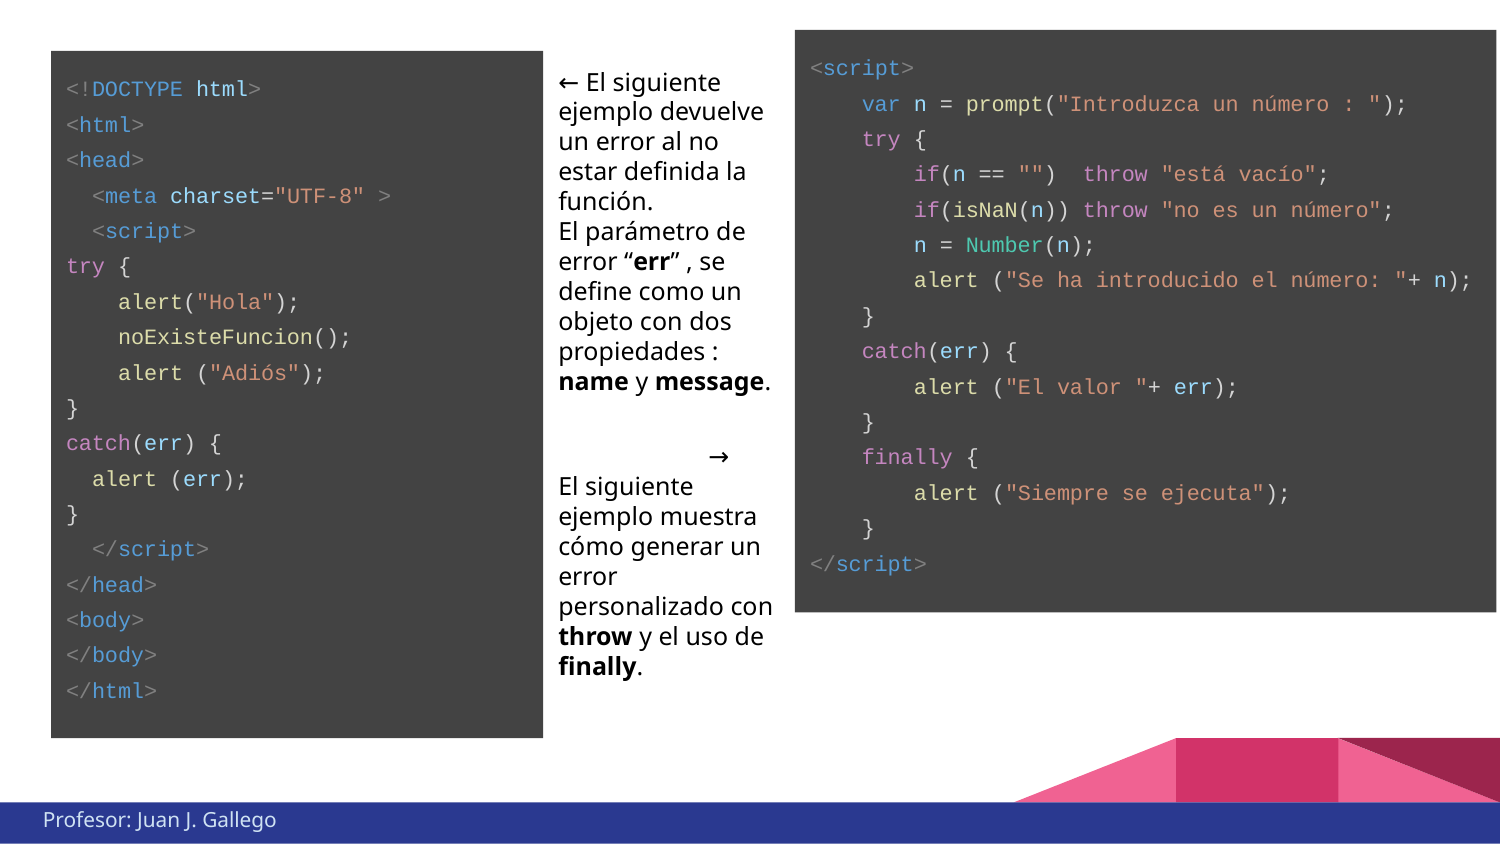

<script>
 var n = prompt("Introduzca un número : ");
 try {
 if(n == "") throw "está vacío";
 if(isNaN(n)) throw "no es un número";
 n = Number(n);
 alert ("Se ha introducido el número: "+ n);
 }
 catch(err) {
 alert ("El valor "+ err);
 }
 finally {
 alert ("Siempre se ejecuta");
 }
</script>
#
<!DOCTYPE html>
<html>
<head>
 <meta charset="UTF-8" >
 <script>
try {
 alert("Hola");
 noExisteFuncion();
 alert ("Adiós");
}
catch(err) {
 alert (err);
}
 </script>
</head>
<body>
</body>
</html>
← El siguiente ejemplo devuelve un error al no estar definida la función.
El parámetro de error “err” , se define como un objeto con dos propiedades : name y message.
→
El siguiente ejemplo muestra cómo generar un error personalizado con throw y el uso de finally.